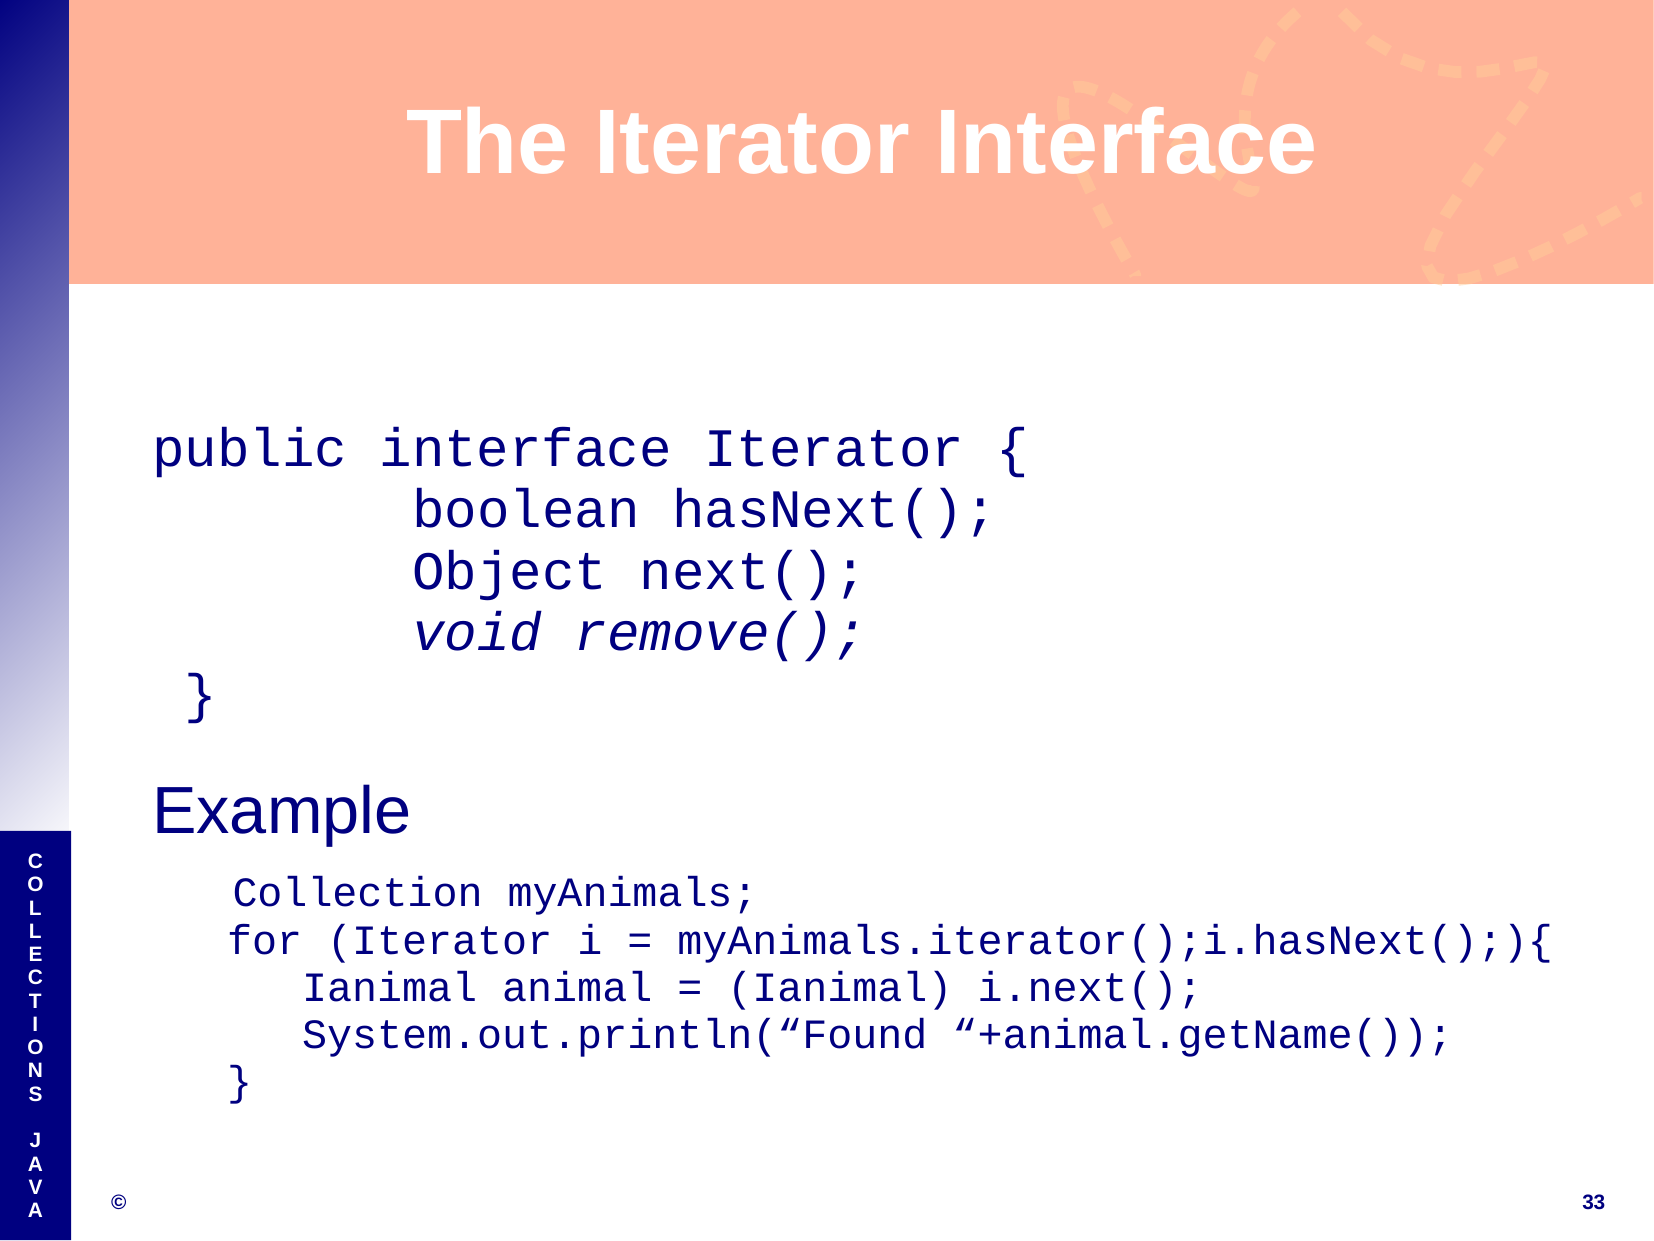

The Iterator Interface
# public interface Iterator {
 boolean hasNext();
 Object next();
 void remove();
 }
Example
 Collection myAnimals;
 for (Iterator i = myAnimals.iterator();i.hasNext();){
 Ianimal animal = (Ianimal) i.next();
 System.out.println(“Found “+animal.getName());
 }
C
O
L
L
E
C
T
I
O
N
S
J
A
V
A